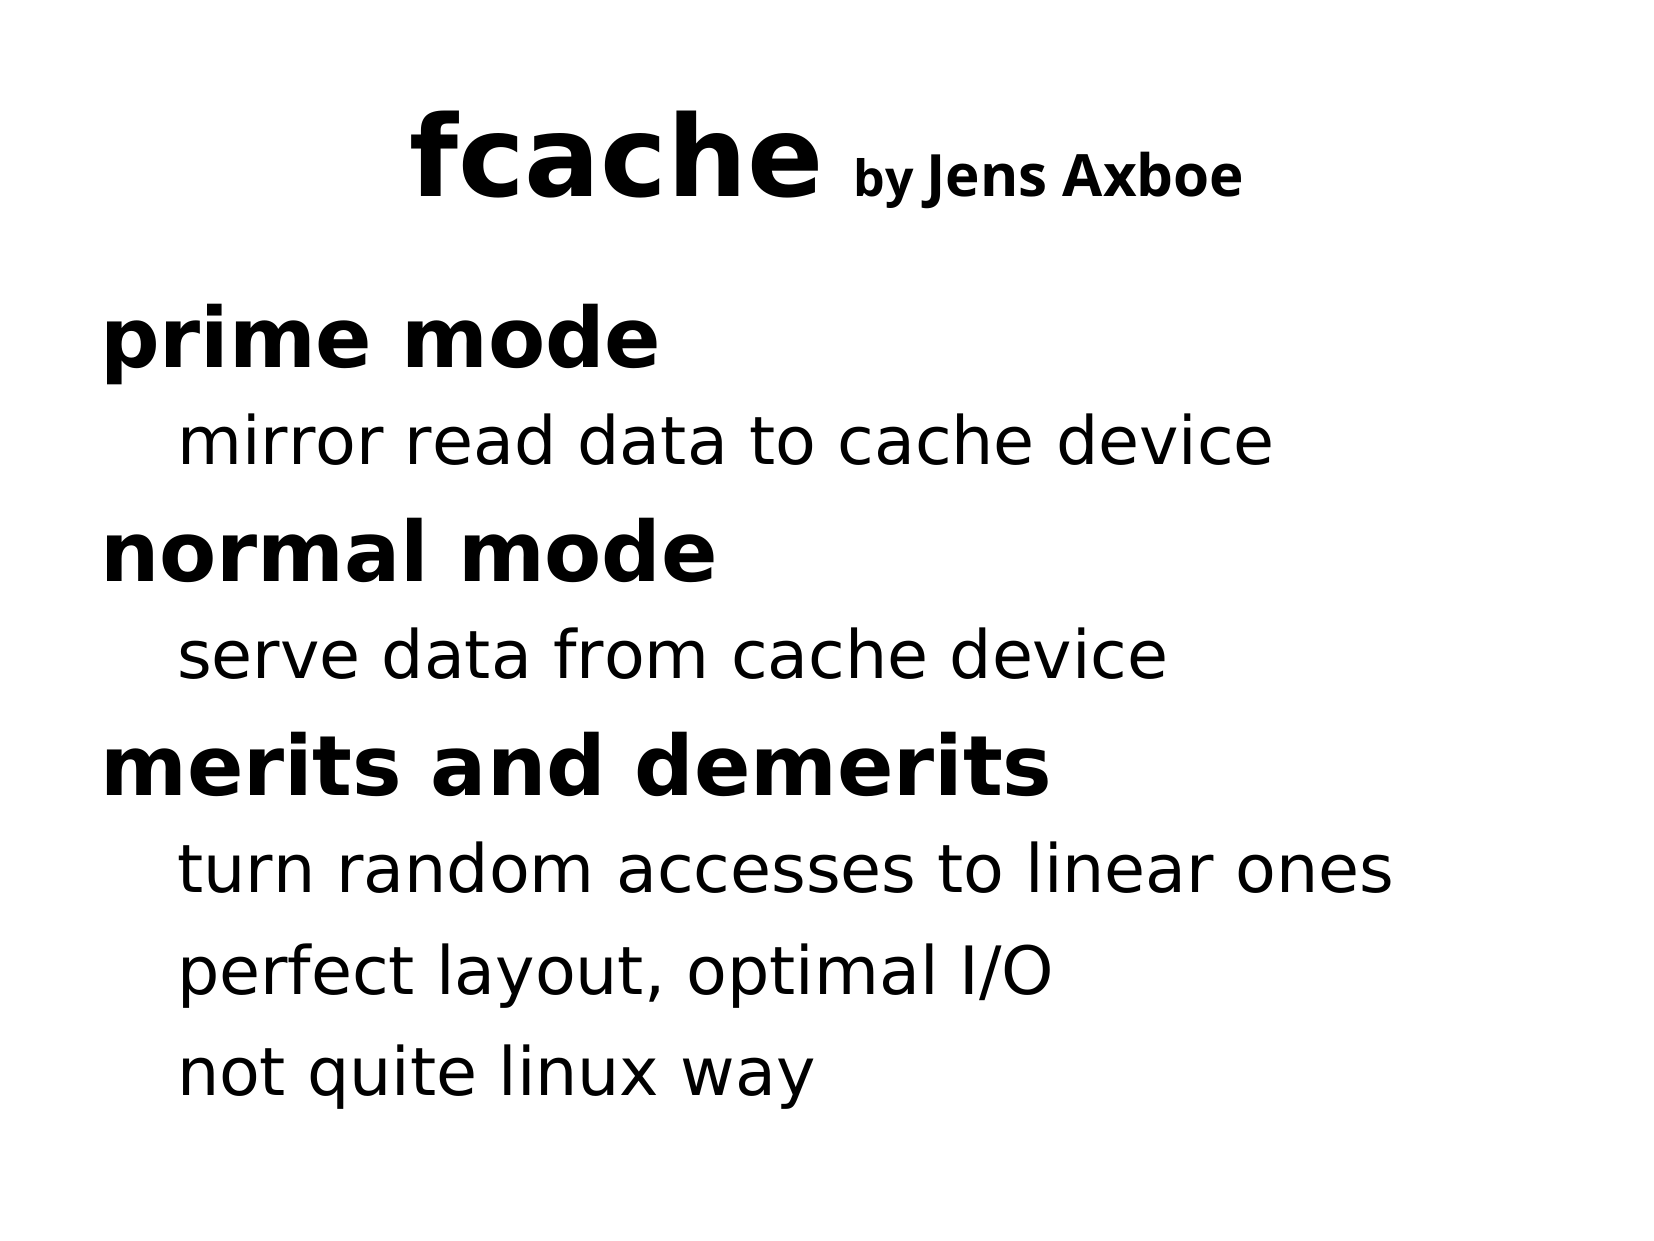

# fcache by Jens Axboe
prime mode
mirror read data to cache device
normal mode
serve data from cache device
merits and demerits
turn random accesses to linear ones
perfect layout, optimal I/O
not quite linux way